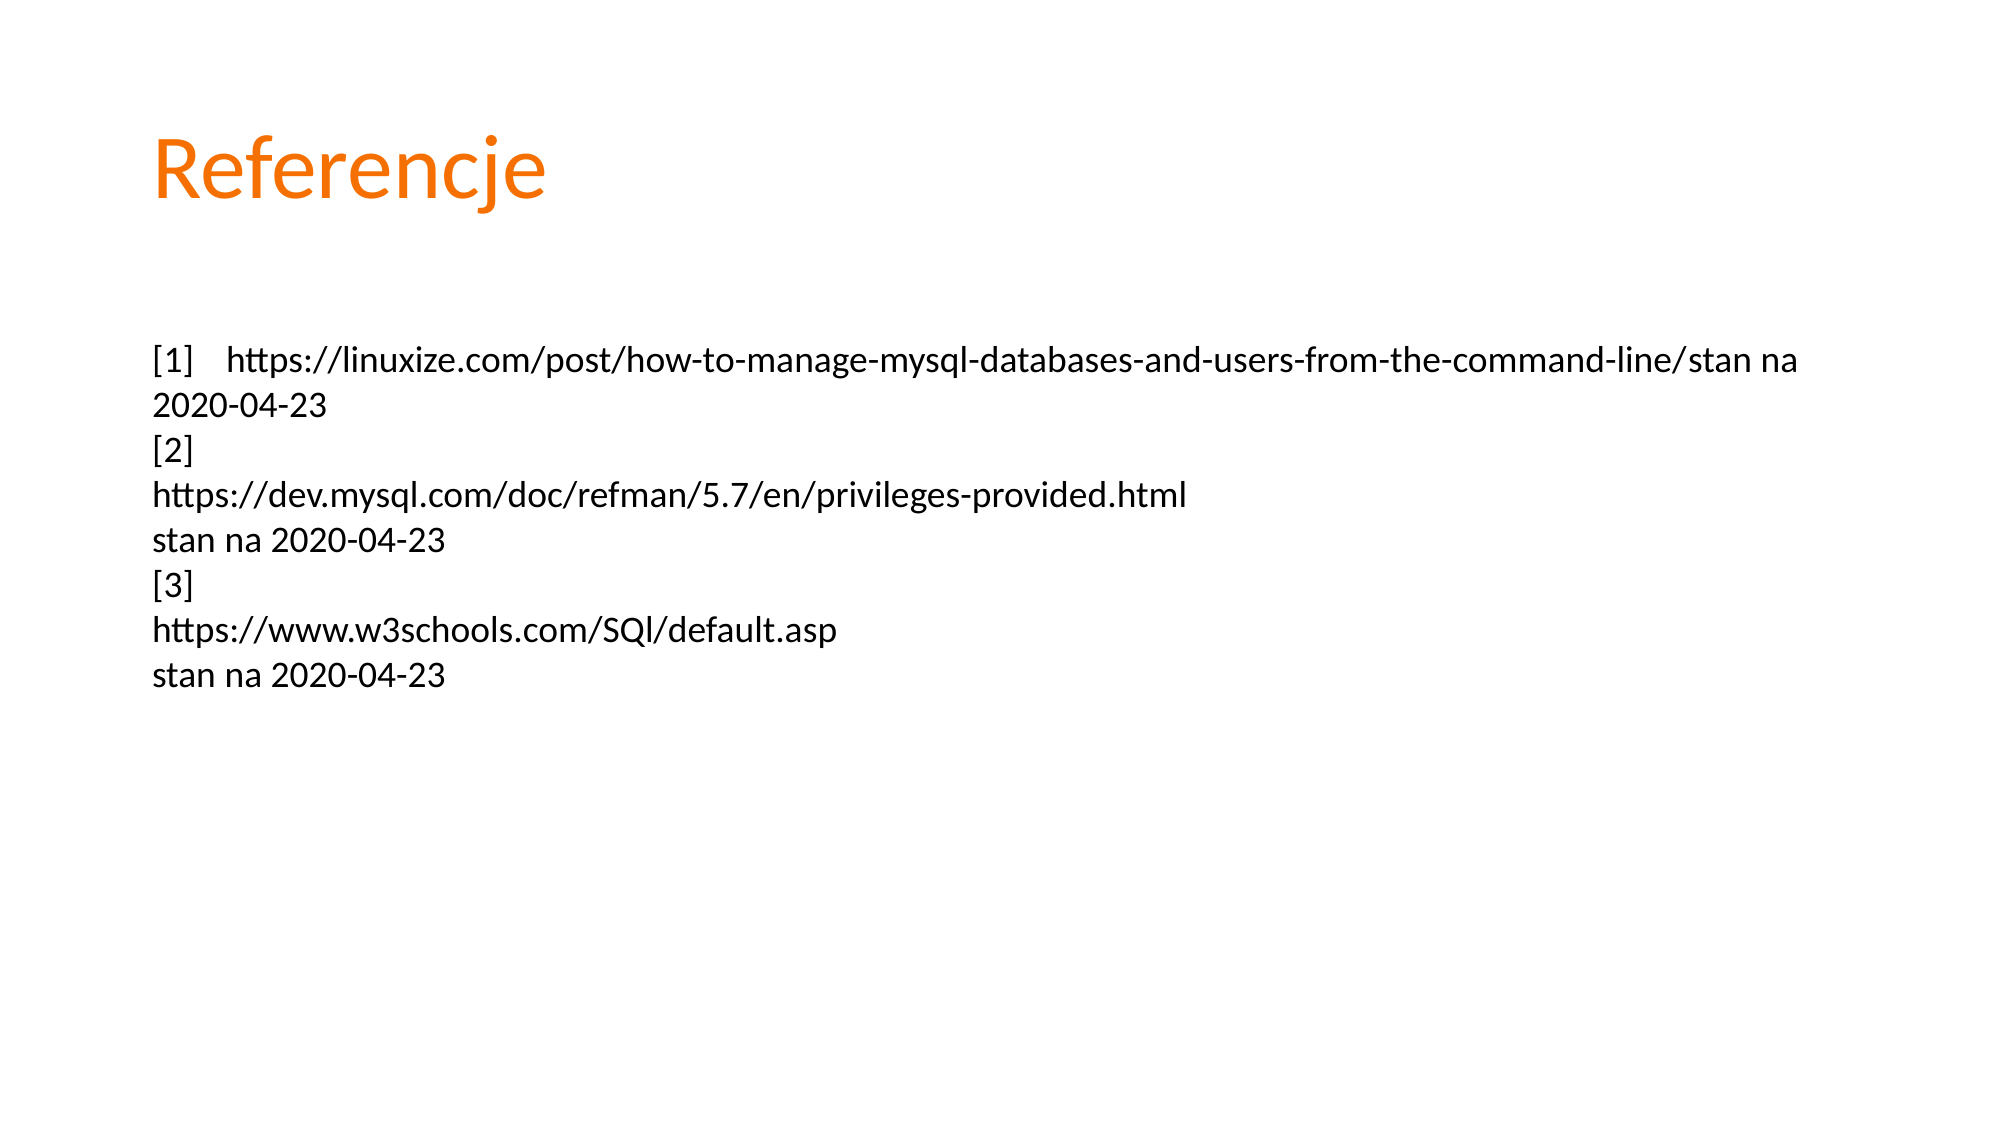

# Referencje
[1]	https://linuxize.com/post/how-to-manage-mysql-databases-and-users-from-the-command-line/stan na 2020-04-23
[2]
https://dev.mysql.com/doc/refman/5.7/en/privileges-provided.html
stan na 2020-04-23
[3]
https://www.w3schools.com/SQl/default.asp
stan na 2020-04-23